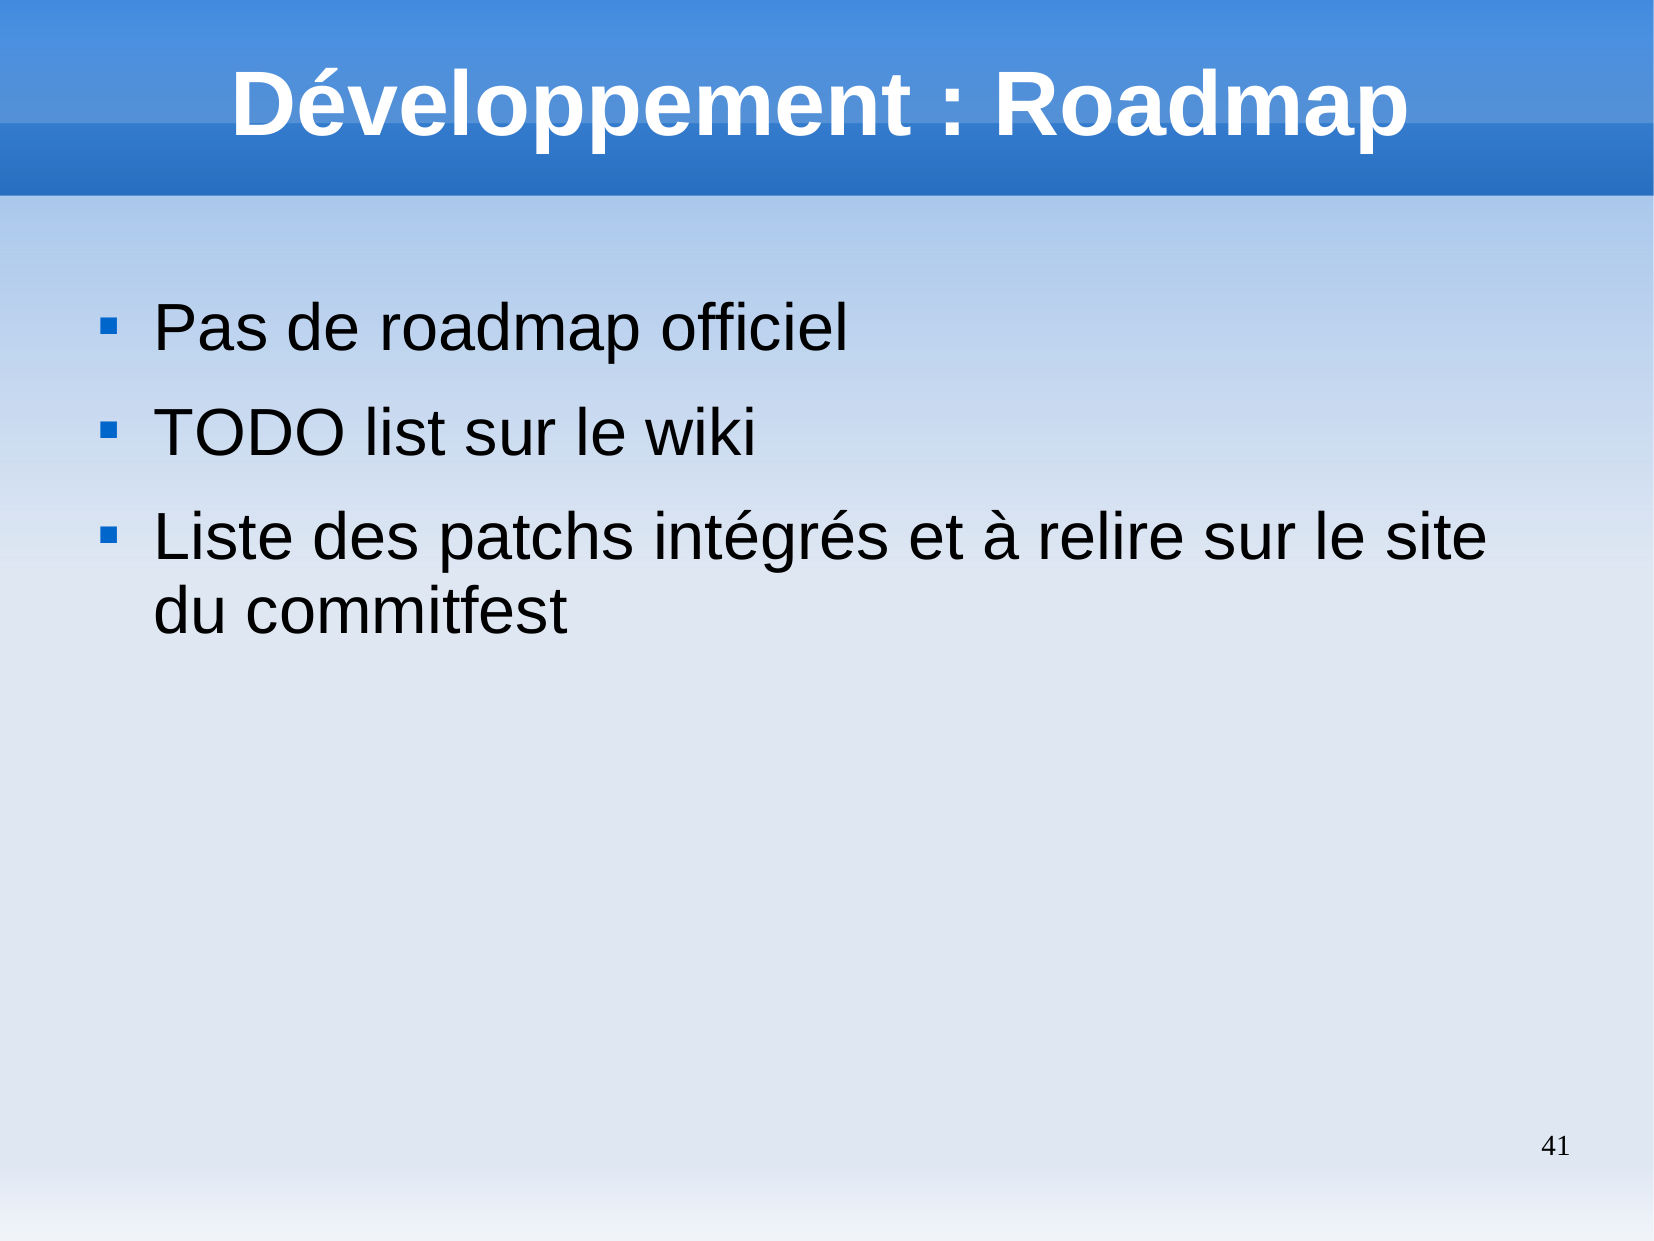

# Développement : Roadmap
Pas de roadmap officiel
TODO list sur le wiki
Liste des patchs intégrés et à relire sur le site du commitfest
41